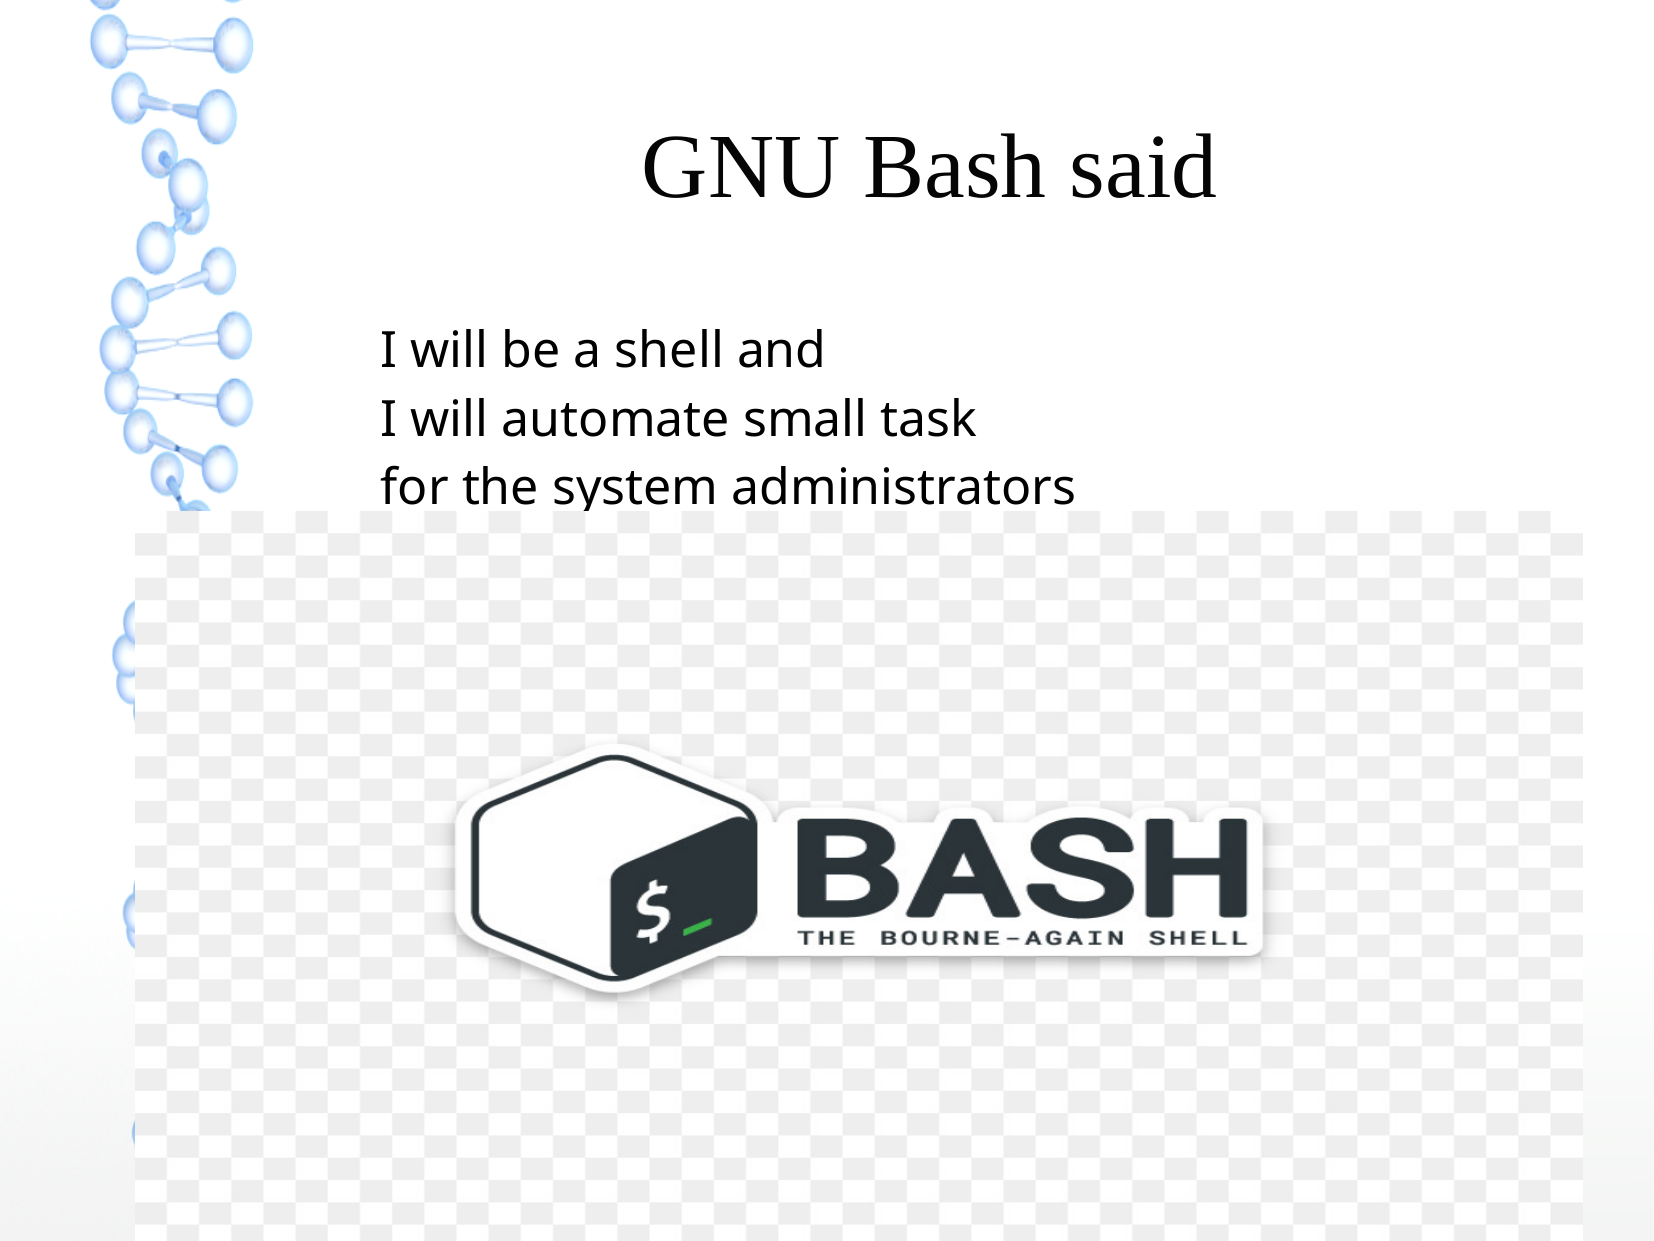

# GNU Bash said
I will be a shell and
I will automate small task
for the system administrators